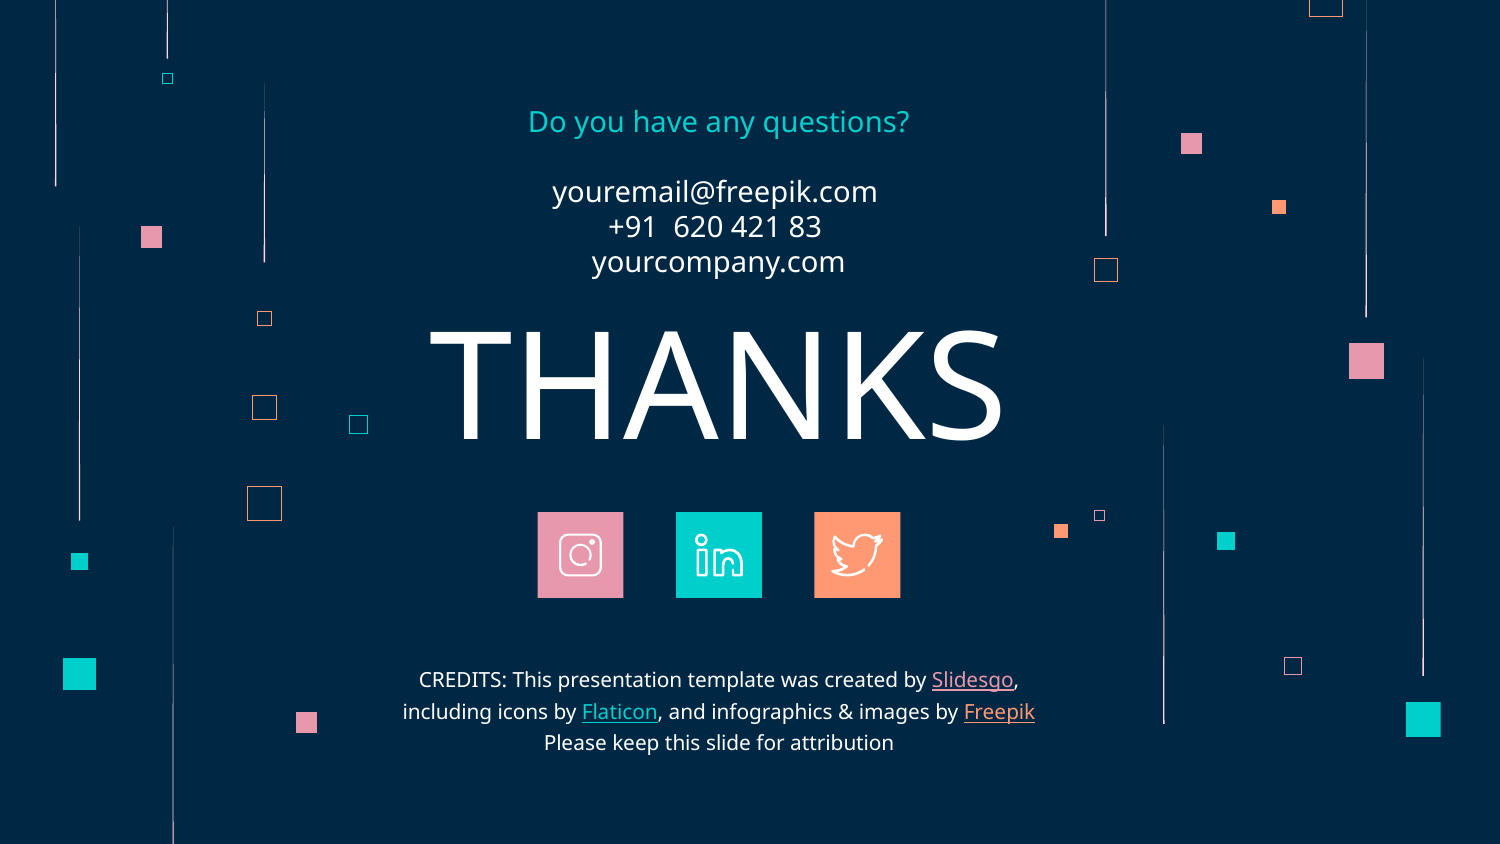

Do you have any questions?
youremail@freepik.com
+91 620 421 83
yourcompany.com
# THANKS
Please keep this slide for attribution